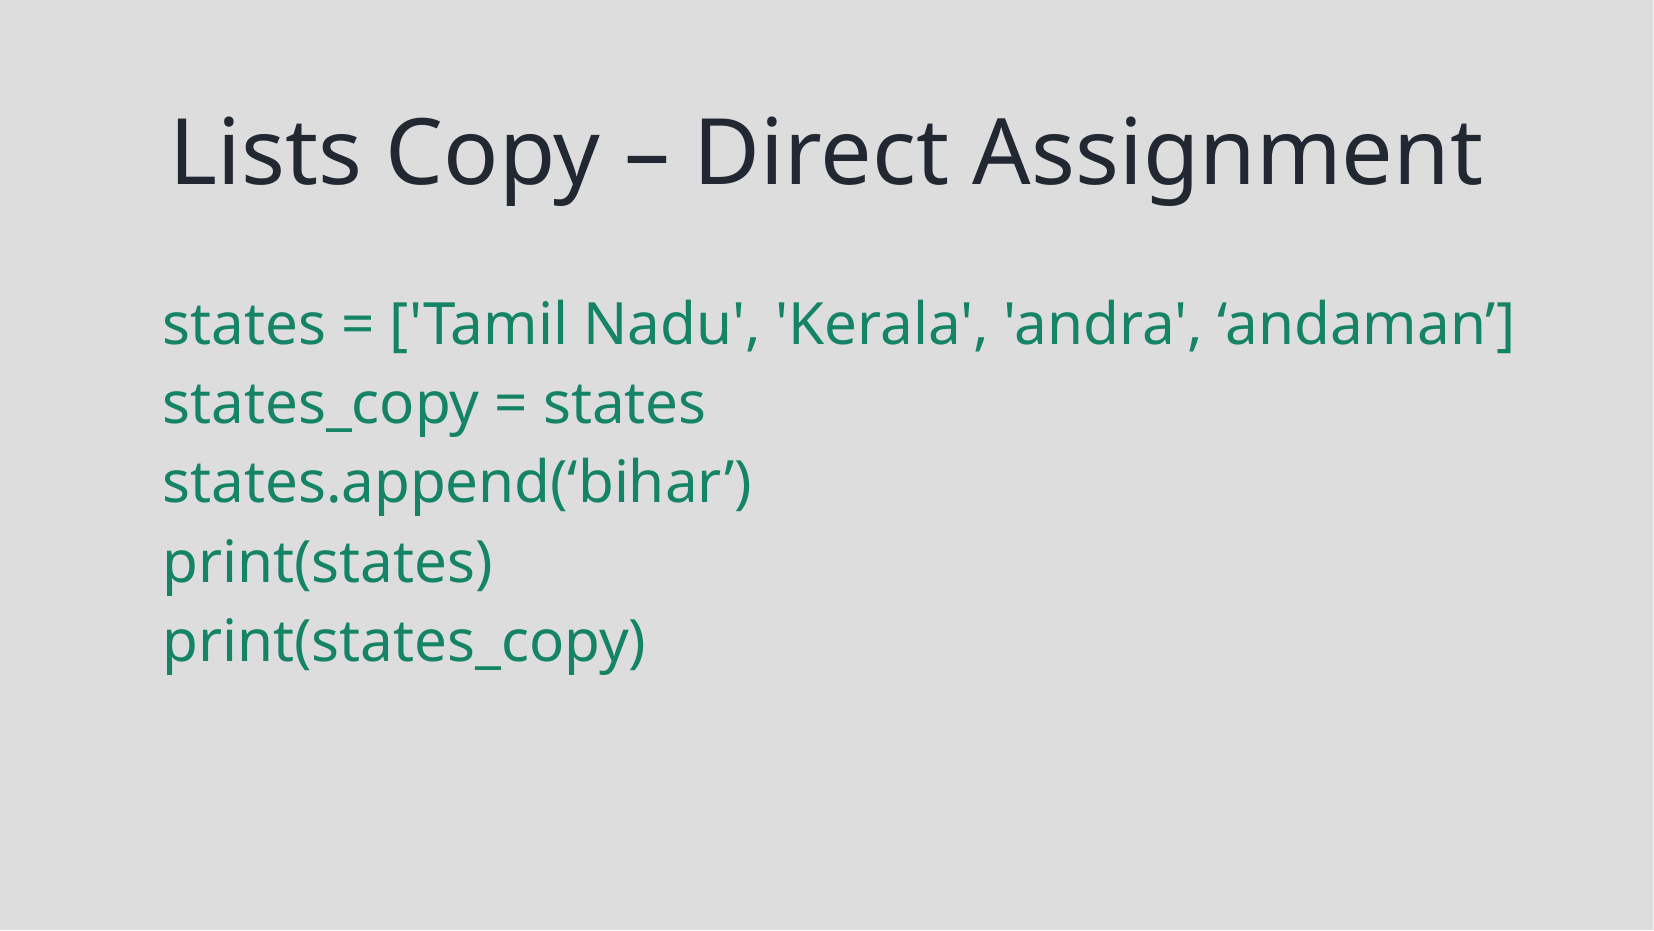

# Lists Copy – Direct Assignment
states = ['Tamil Nadu', 'Kerala', 'andra', ‘andaman’]
states_copy = states
states.append(‘bihar’)
print(states)
print(states_copy)